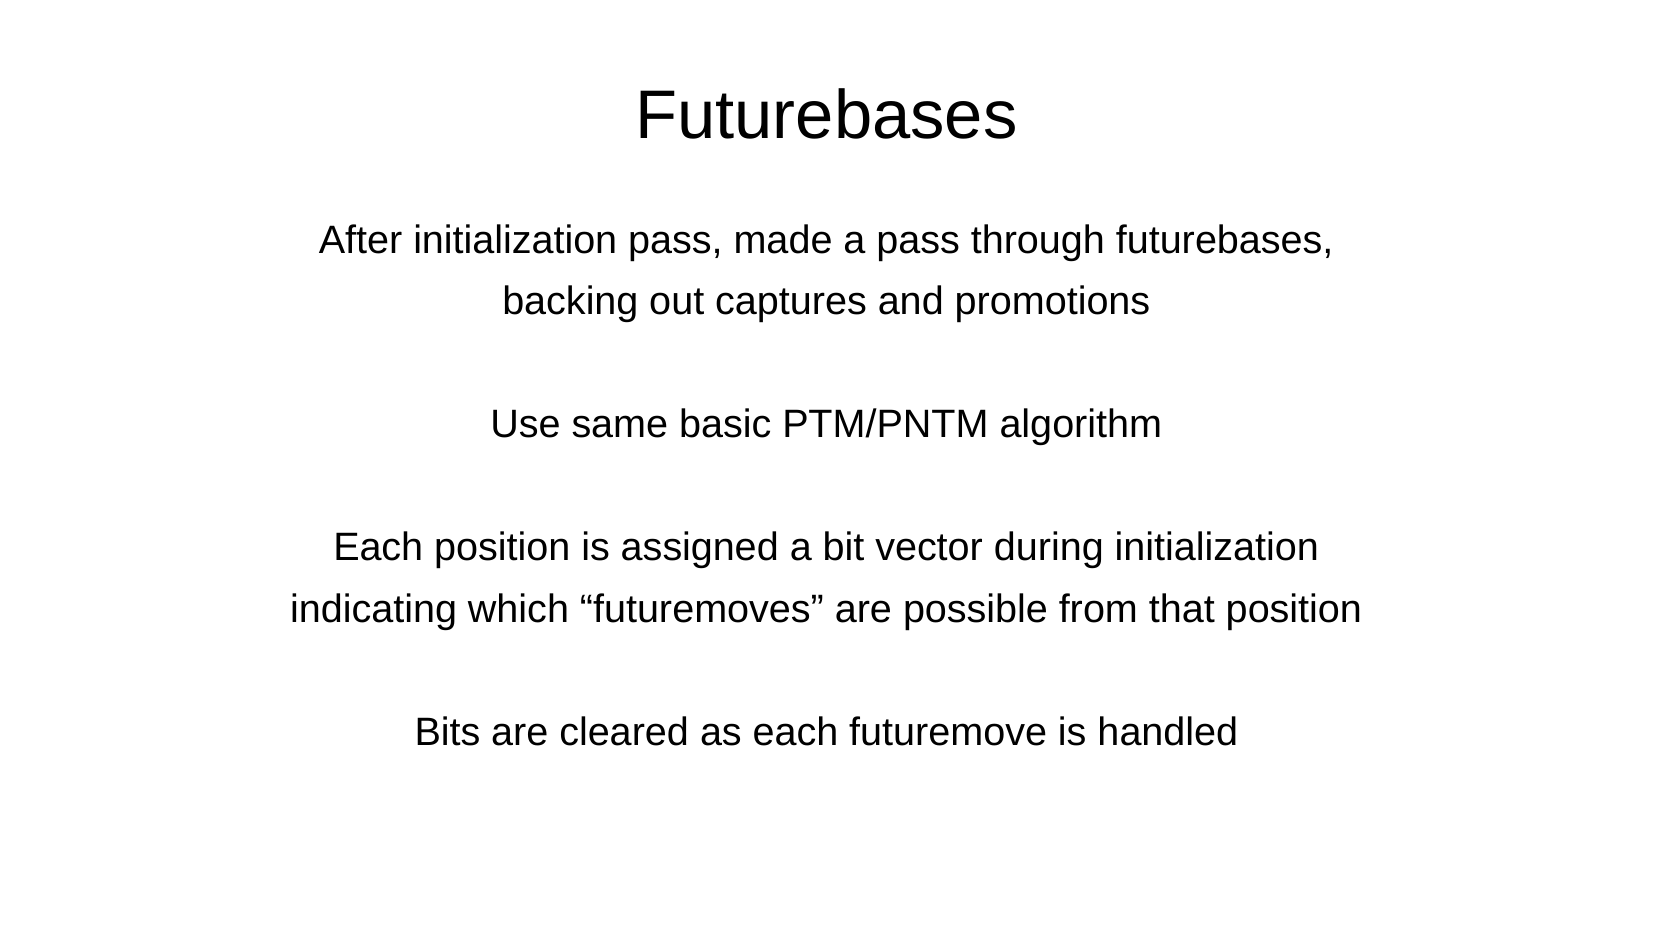

# Futurebases
After initialization pass, made a pass through futurebases,
backing out captures and promotions
Use same basic PTM/PNTM algorithm
Each position is assigned a bit vector during initialization
indicating which “futuremoves” are possible from that position
Bits are cleared as each futuremove is handled